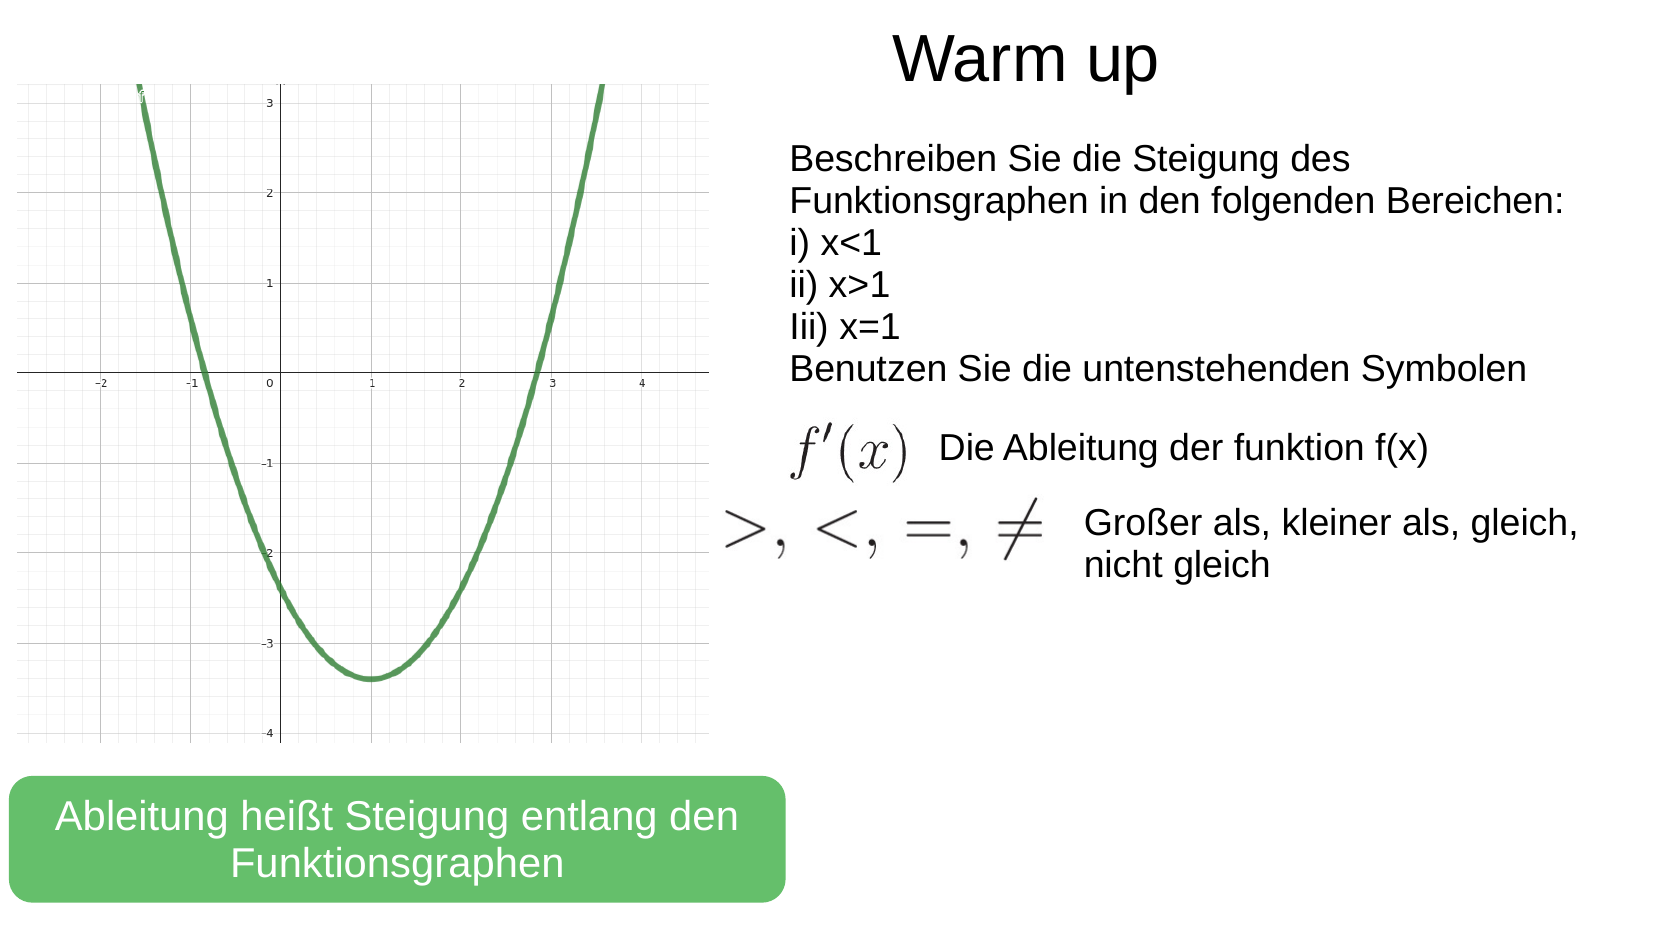

# Warm up
Beschreiben Sie die Steigung des Funktionsgraphen in den folgenden Bereichen:
i) x<1
ii) x>1
Iii) x=1
Benutzen Sie die untenstehenden Symbolen
Die Ableitung der funktion f(x)
Großer als, kleiner als, gleich, nicht gleich
Ableitung heißt Steigung entlang den Funktionsgraphen